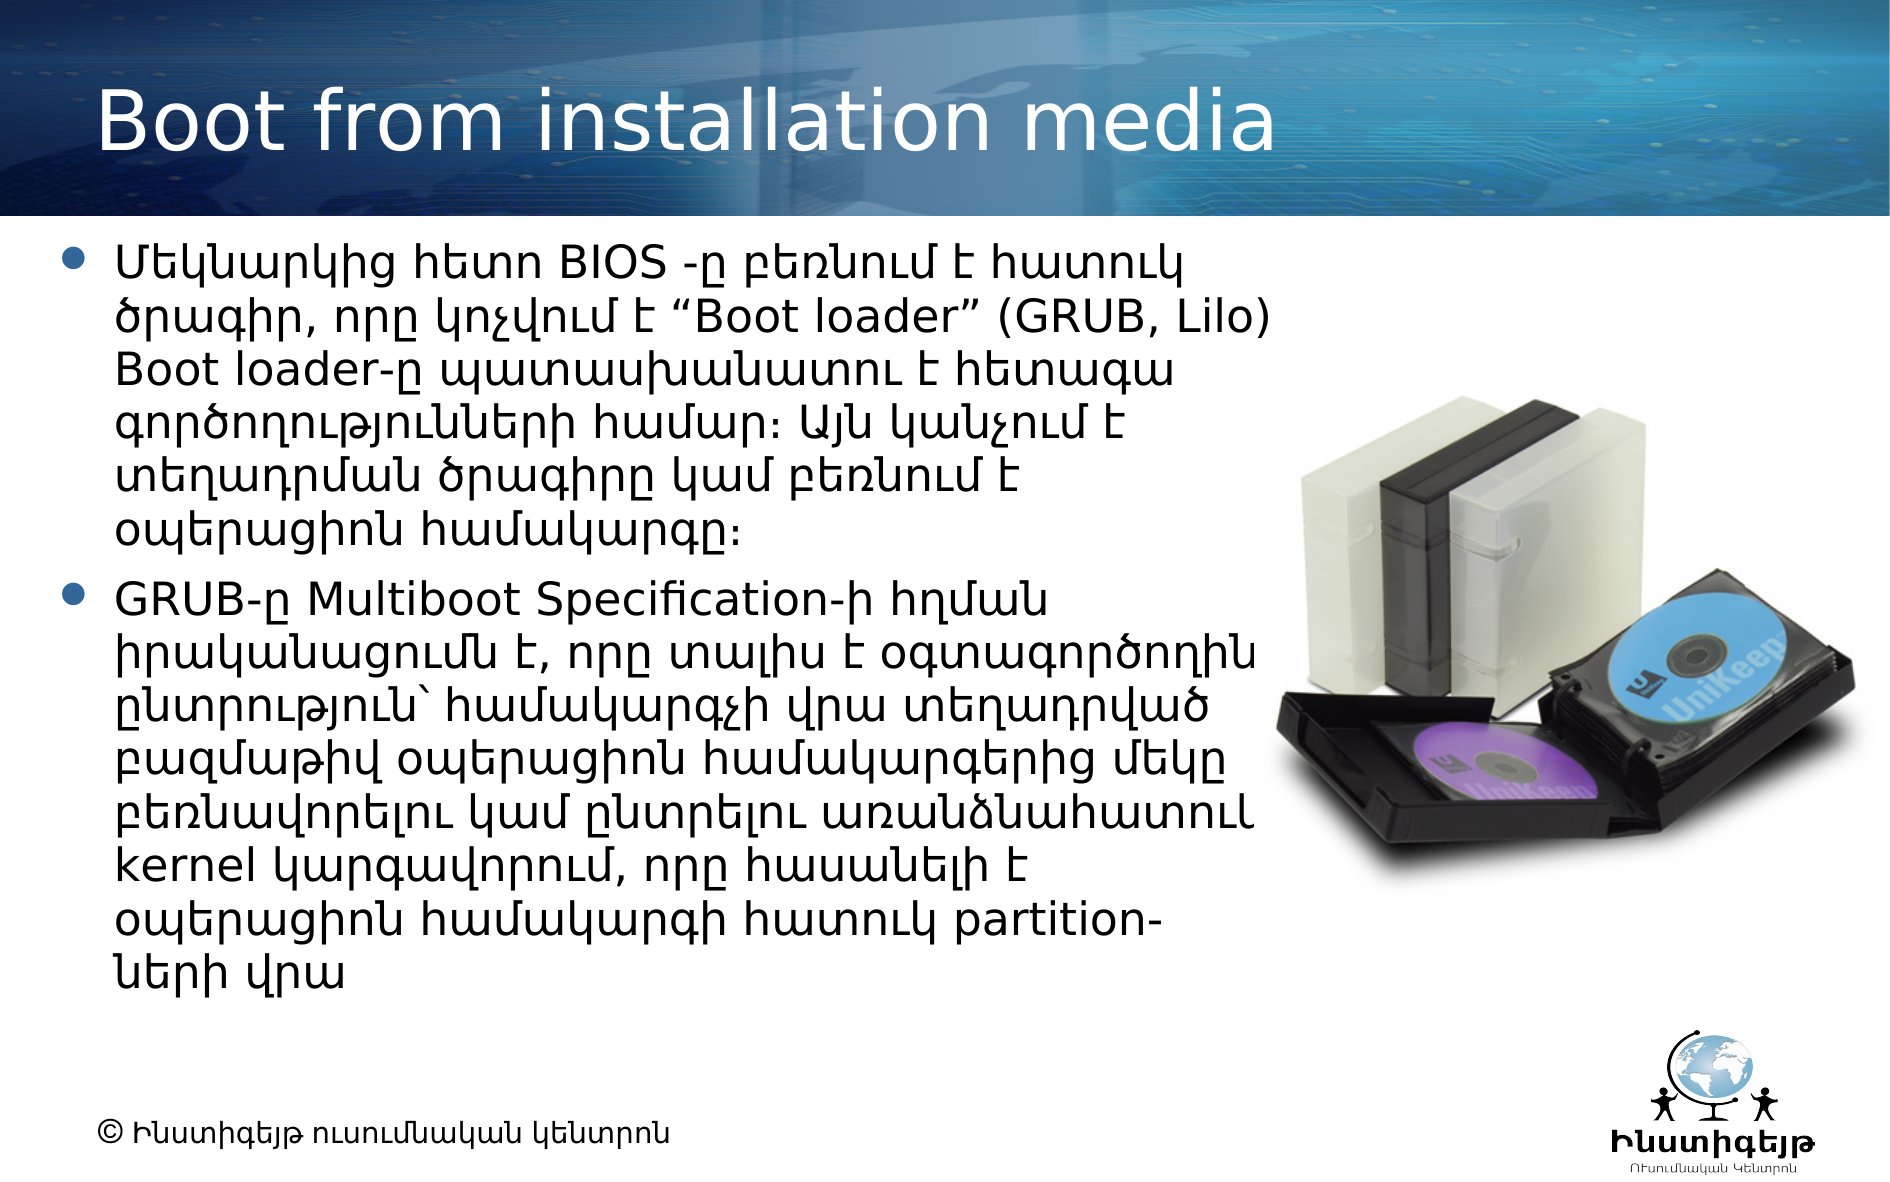

# Boot from installation media
Մեկնարկից հետո BIOS -ը բեռնում է հատուկ ծրագիր, որը կոչվում է “Boot loader” (GRUB, Lilo) Boot loader-ը պատասխանատու է հետագա գործողությունների համար։ Այն կանչում է տեղադրման ծրագիրը կամ բեռնում է օպերացիոն համակարգը։
GRUB-ը Multiboot Specification-ի հղման իրականացումն է, որը տալիս է օգտագործողին ընտրություն՝ համակարգչի վրա տեղադրված բազմաթիվ օպերացիոն համակարգերից մեկը բեռնավորելու կամ ընտրելու առանձնահատուկ kernel կարգավորում, որը հասանելի է օպերացիոն համակարգի հատուկ partition-ների վրա